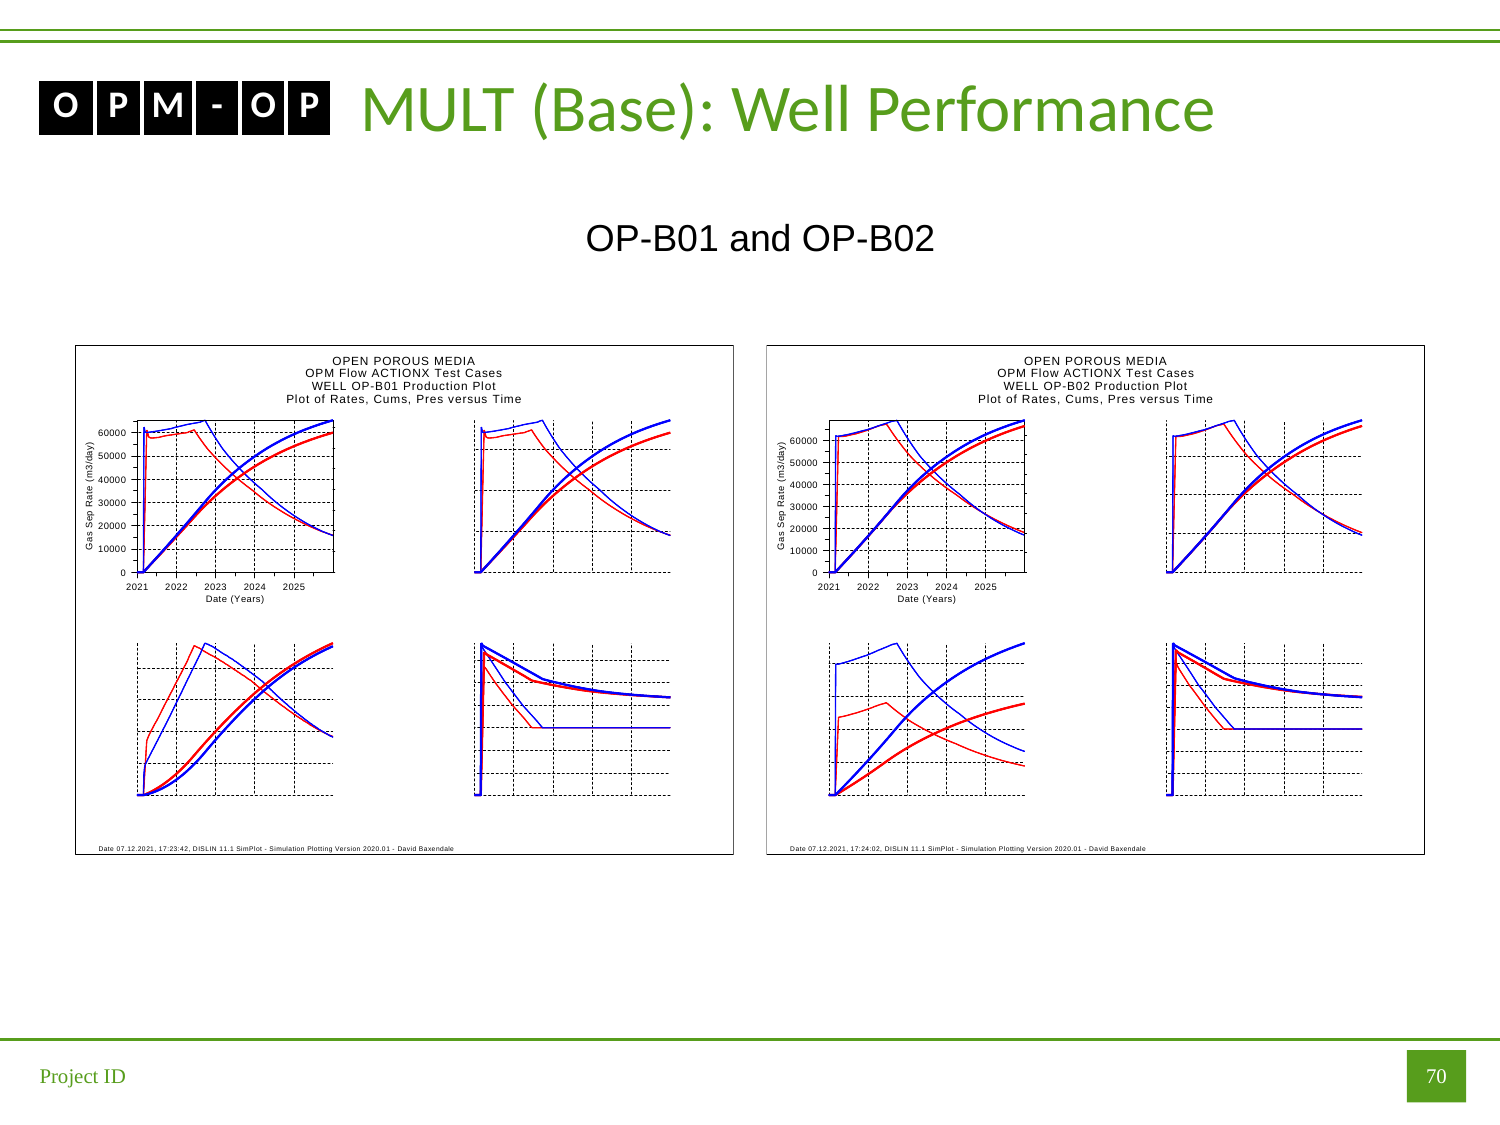

# MULT (Base): Well Performance
OP-B01 and OP-B02
Project ID
70